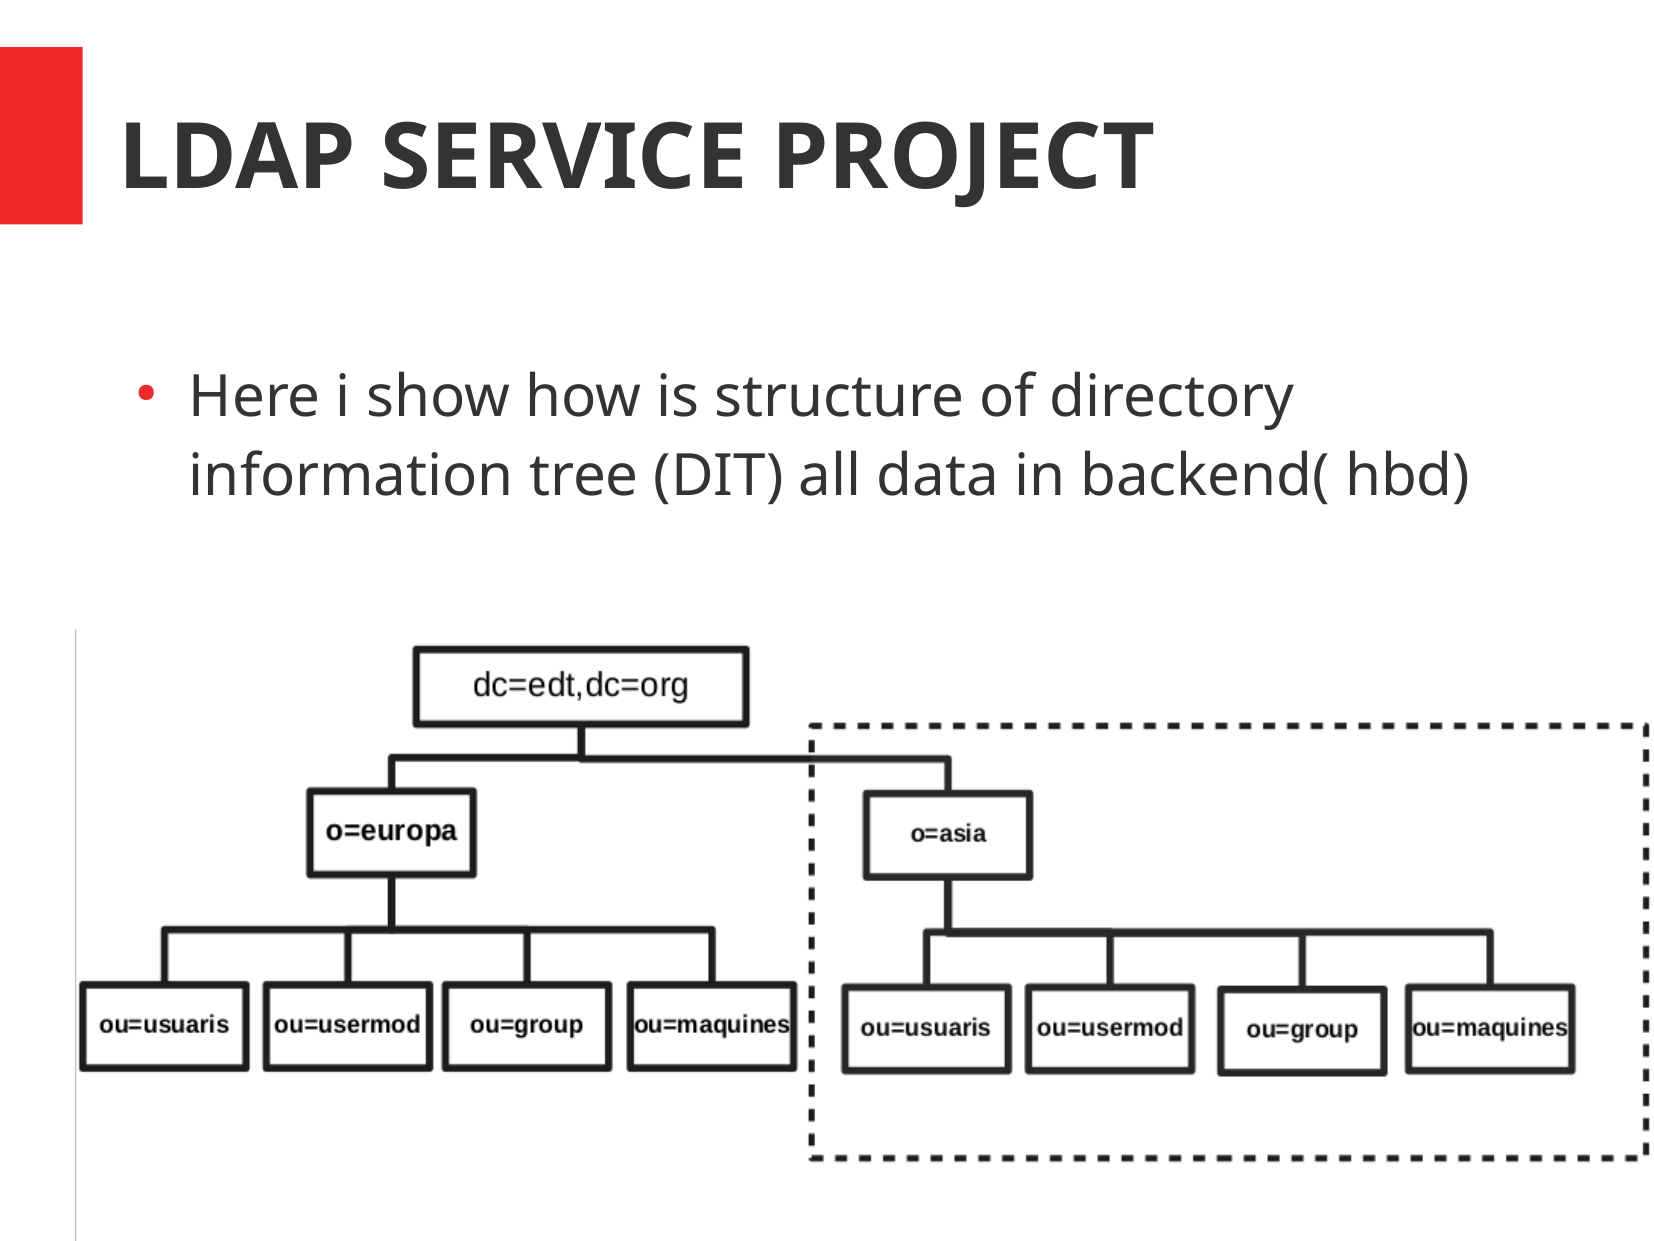

# LDAP SERVICE PROJECT
Here i show how is structure of directory information tree (DIT) all data in backend( hbd)
9